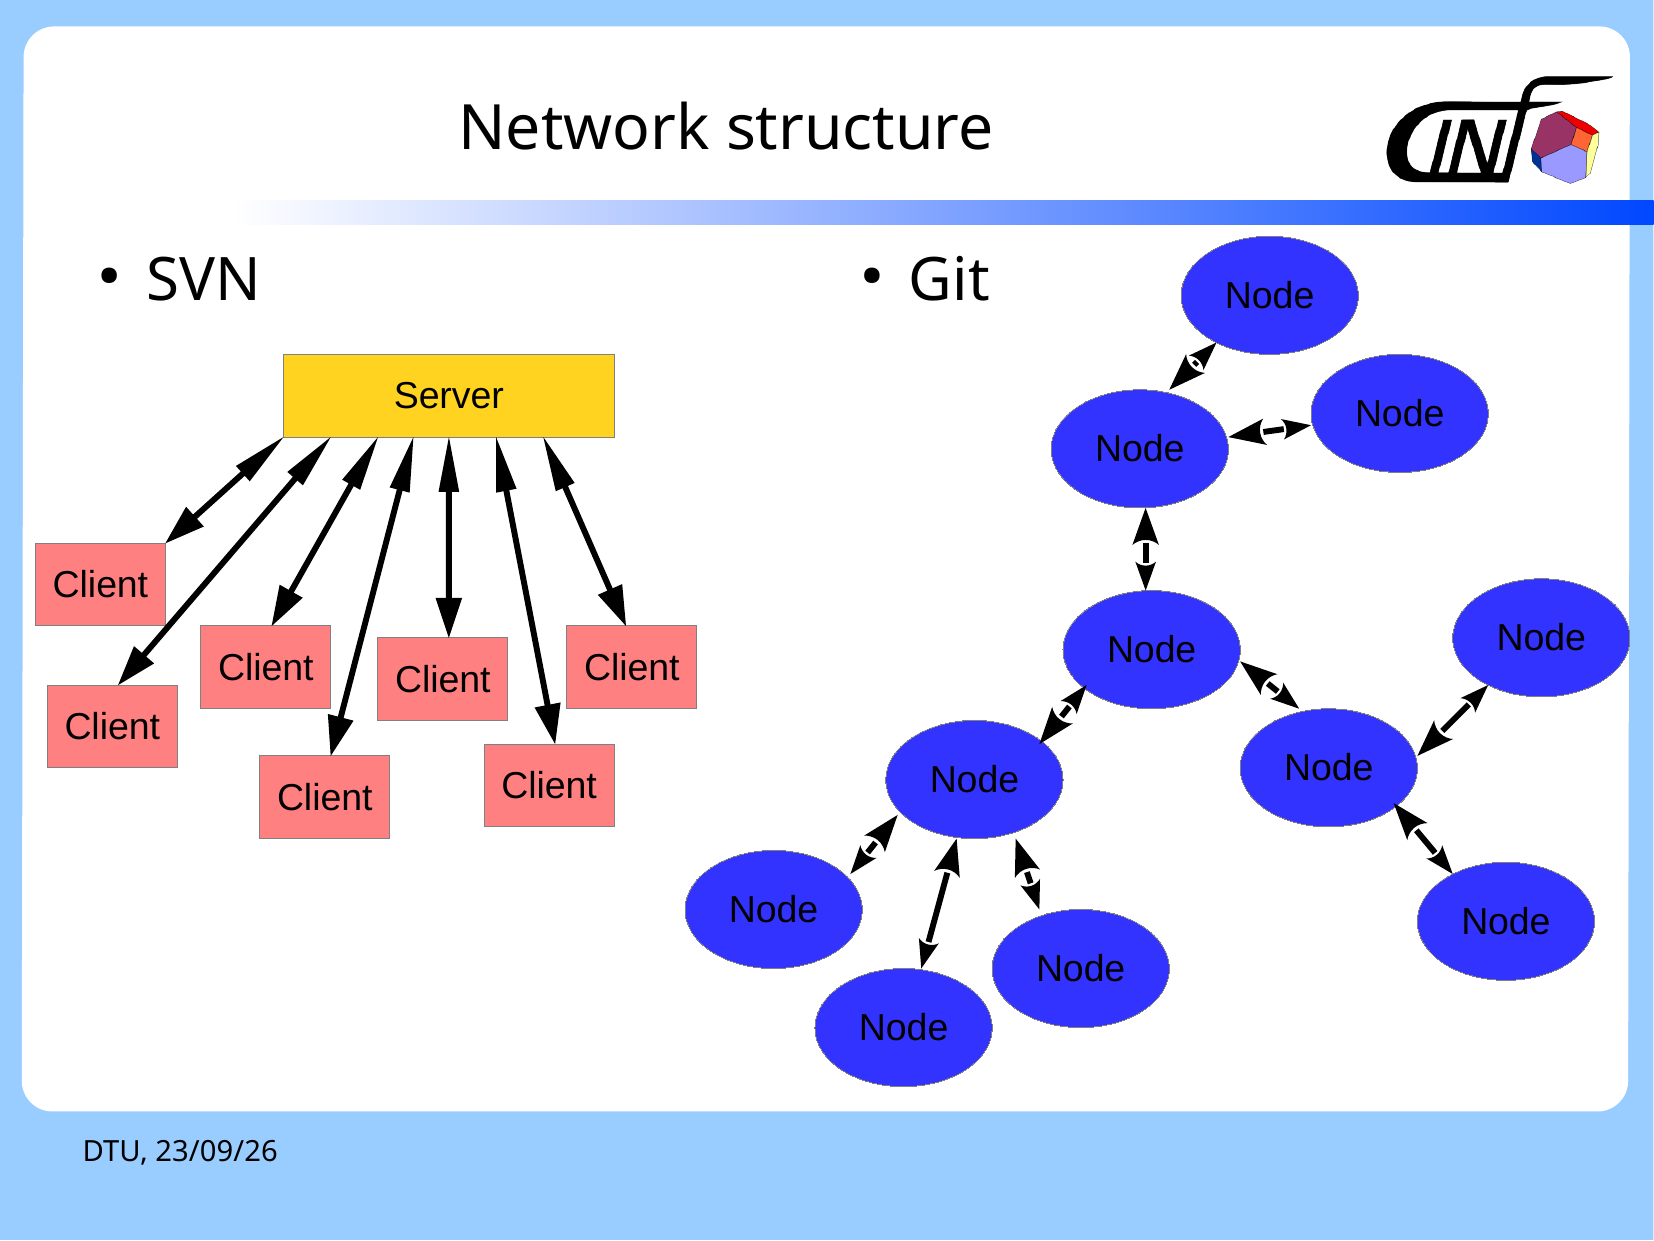

# Network structure
SVN
Node
Node
Node
Node
Node
Node
Node
Node
Node
Node
Node
Git
Server
Client
Node
Client
Client
Client
Client
Client
Client